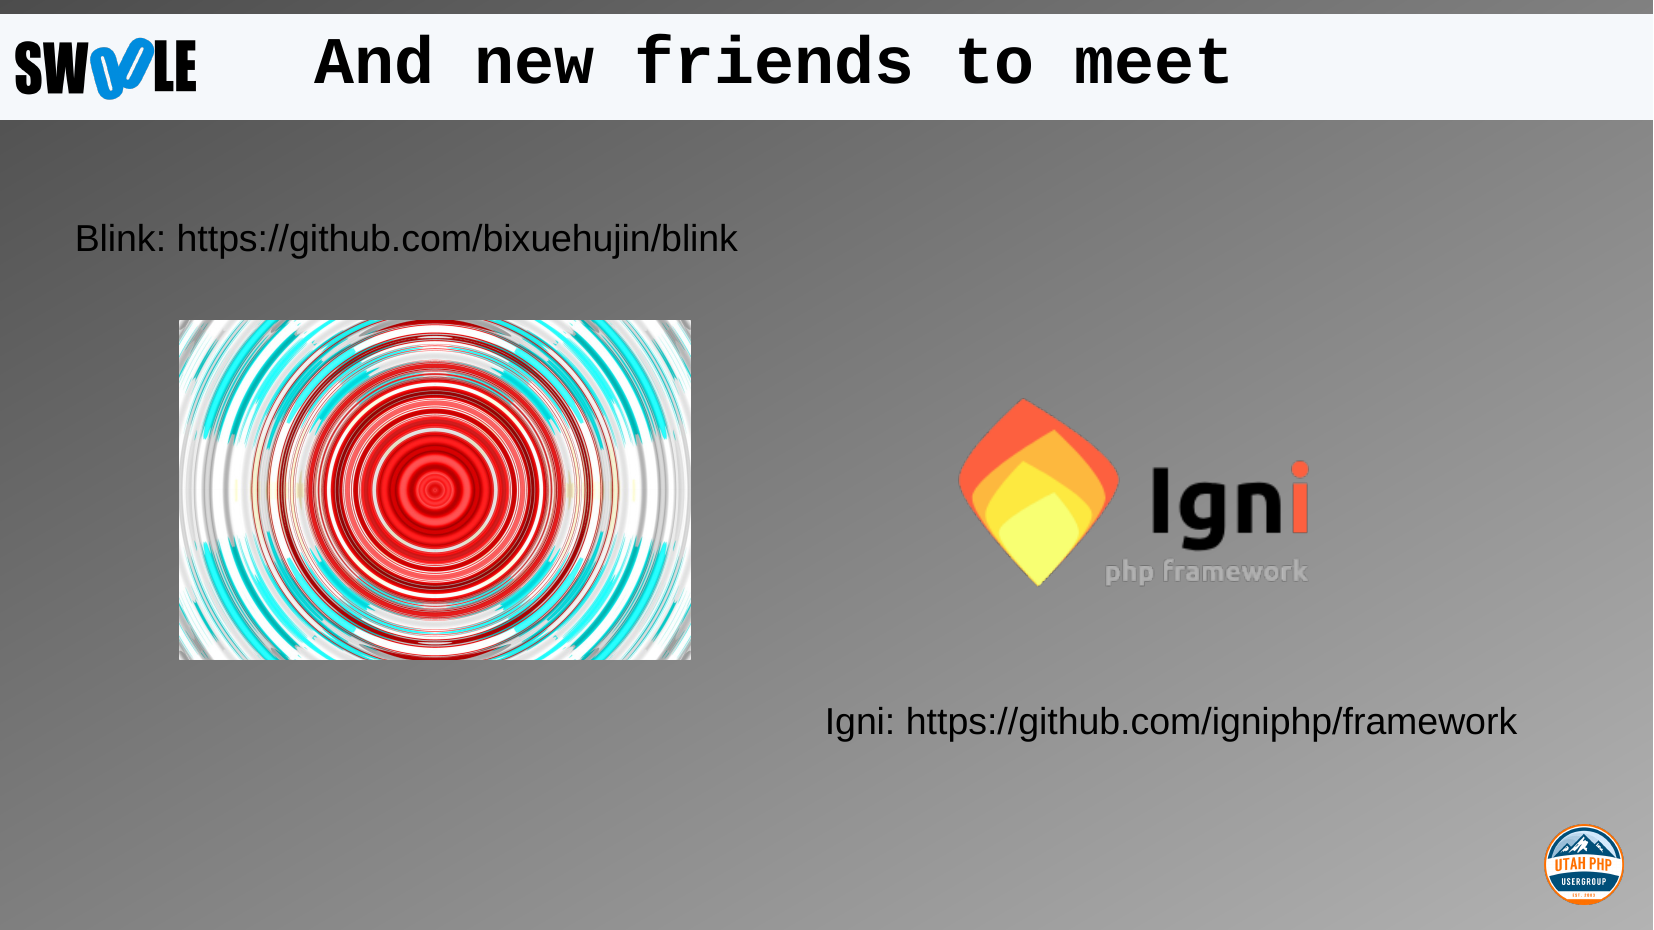

# And new friends to meet
Blink: https://github.com/bixuehujin/blink
Igni: https://github.com/igniphp/framework